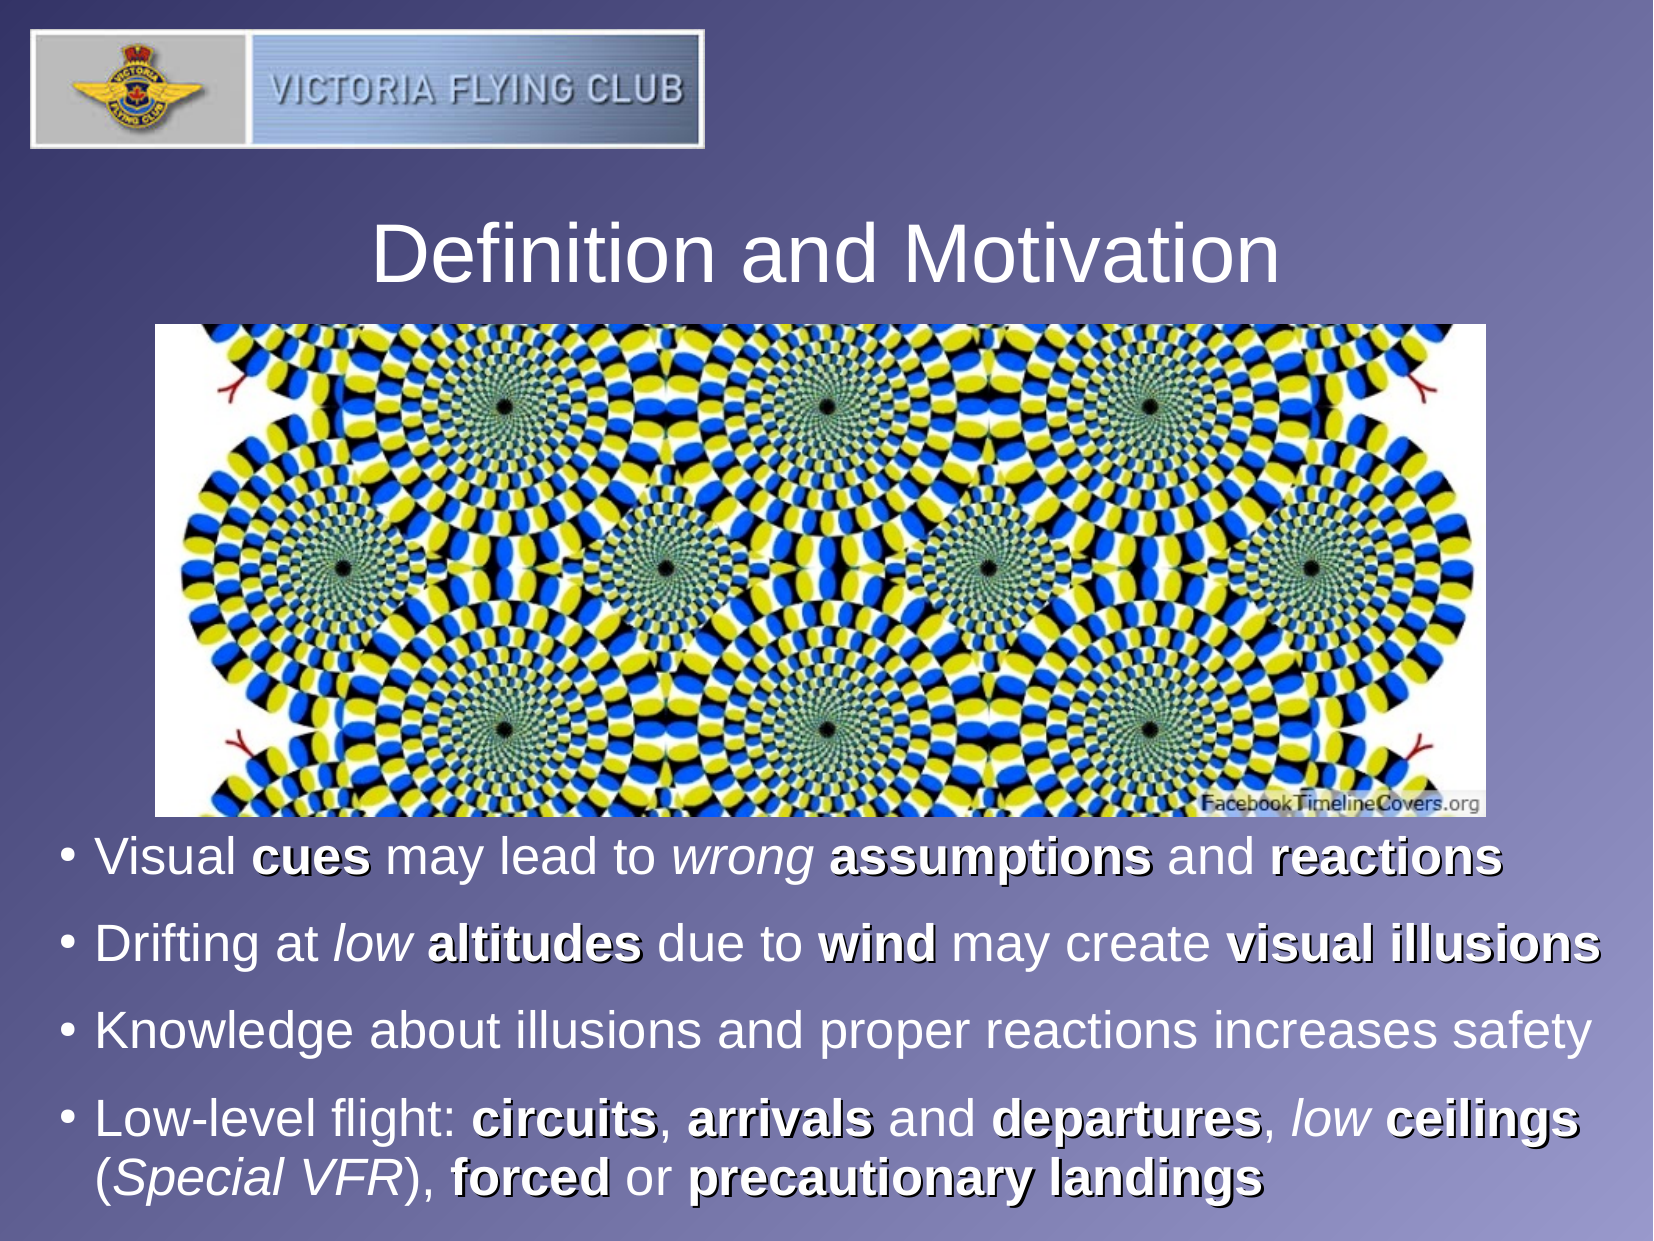

Definition and Motivation
# Visual cues may lead to wrong assumptions and reactions
Drifting at low altitudes due to wind may create visual illusions
Knowledge about illusions and proper reactions increases safety
Low-level flight: circuits, arrivals and departures, low ceilings (Special VFR), forced or precautionary landings